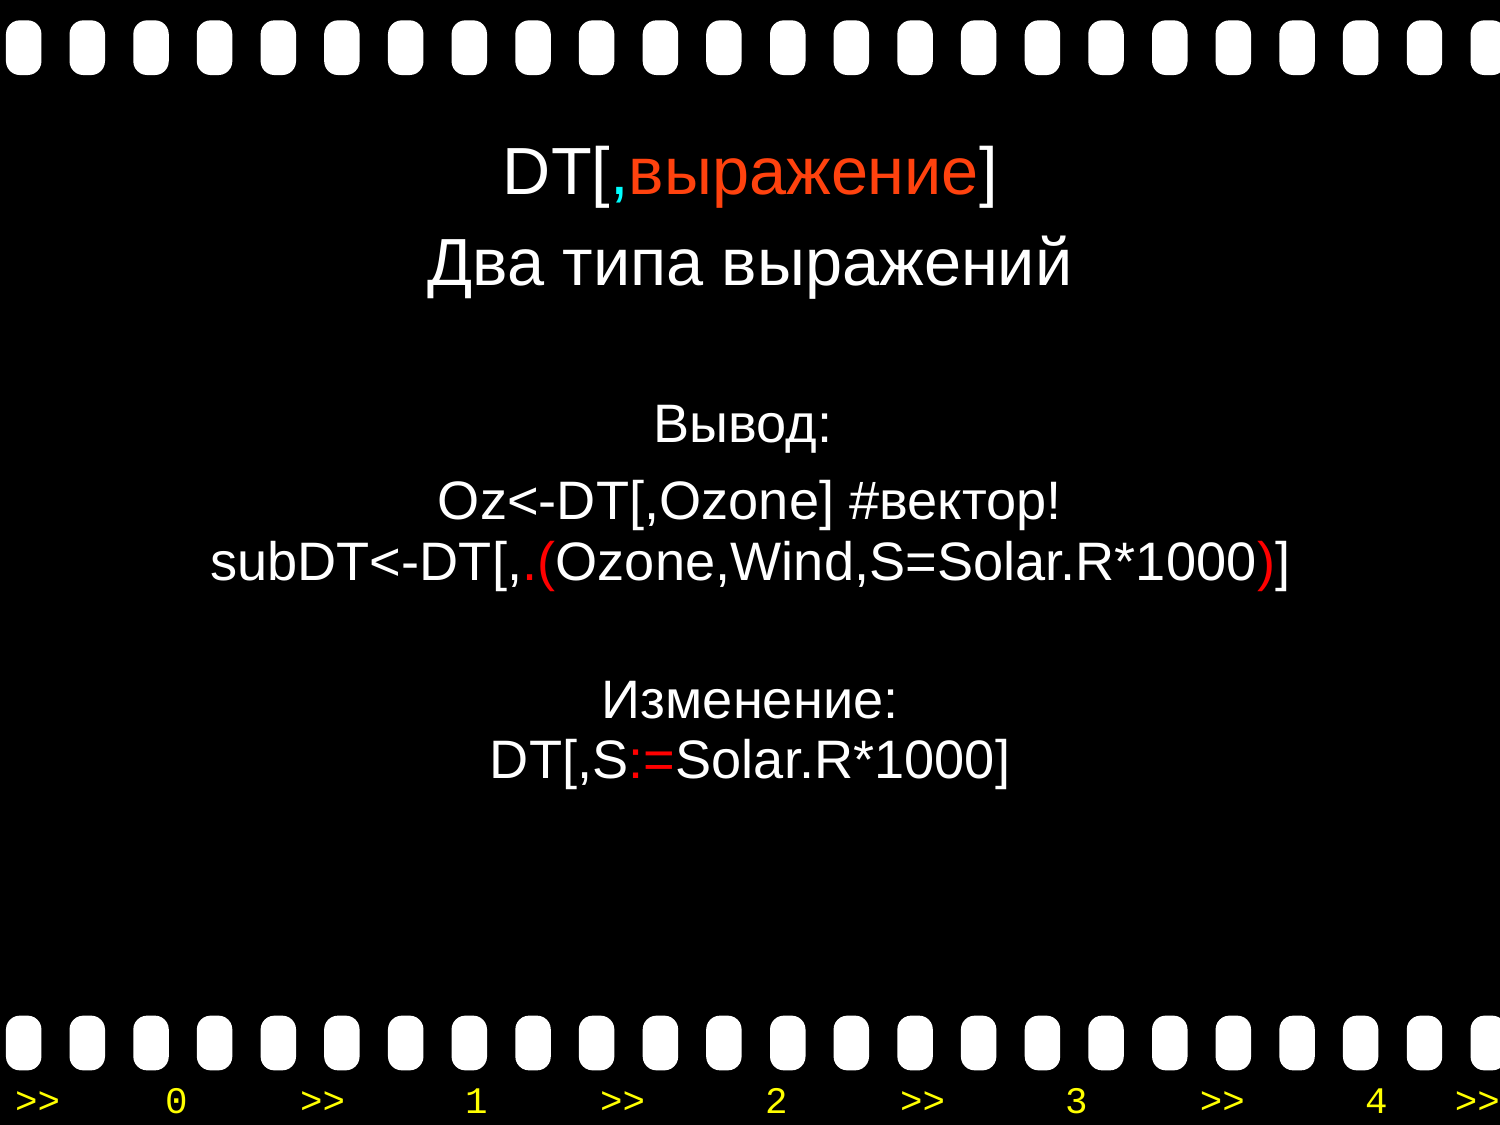

# DT[,выражение]
Два типа выражений
Вывод:
Oz<-DT[,Ozone] #вектор!
subDT<-DT[,.(Ozone,Wind,S=Solar.R*1000)]
Изменение:
DT[,S:=Solar.R*1000]